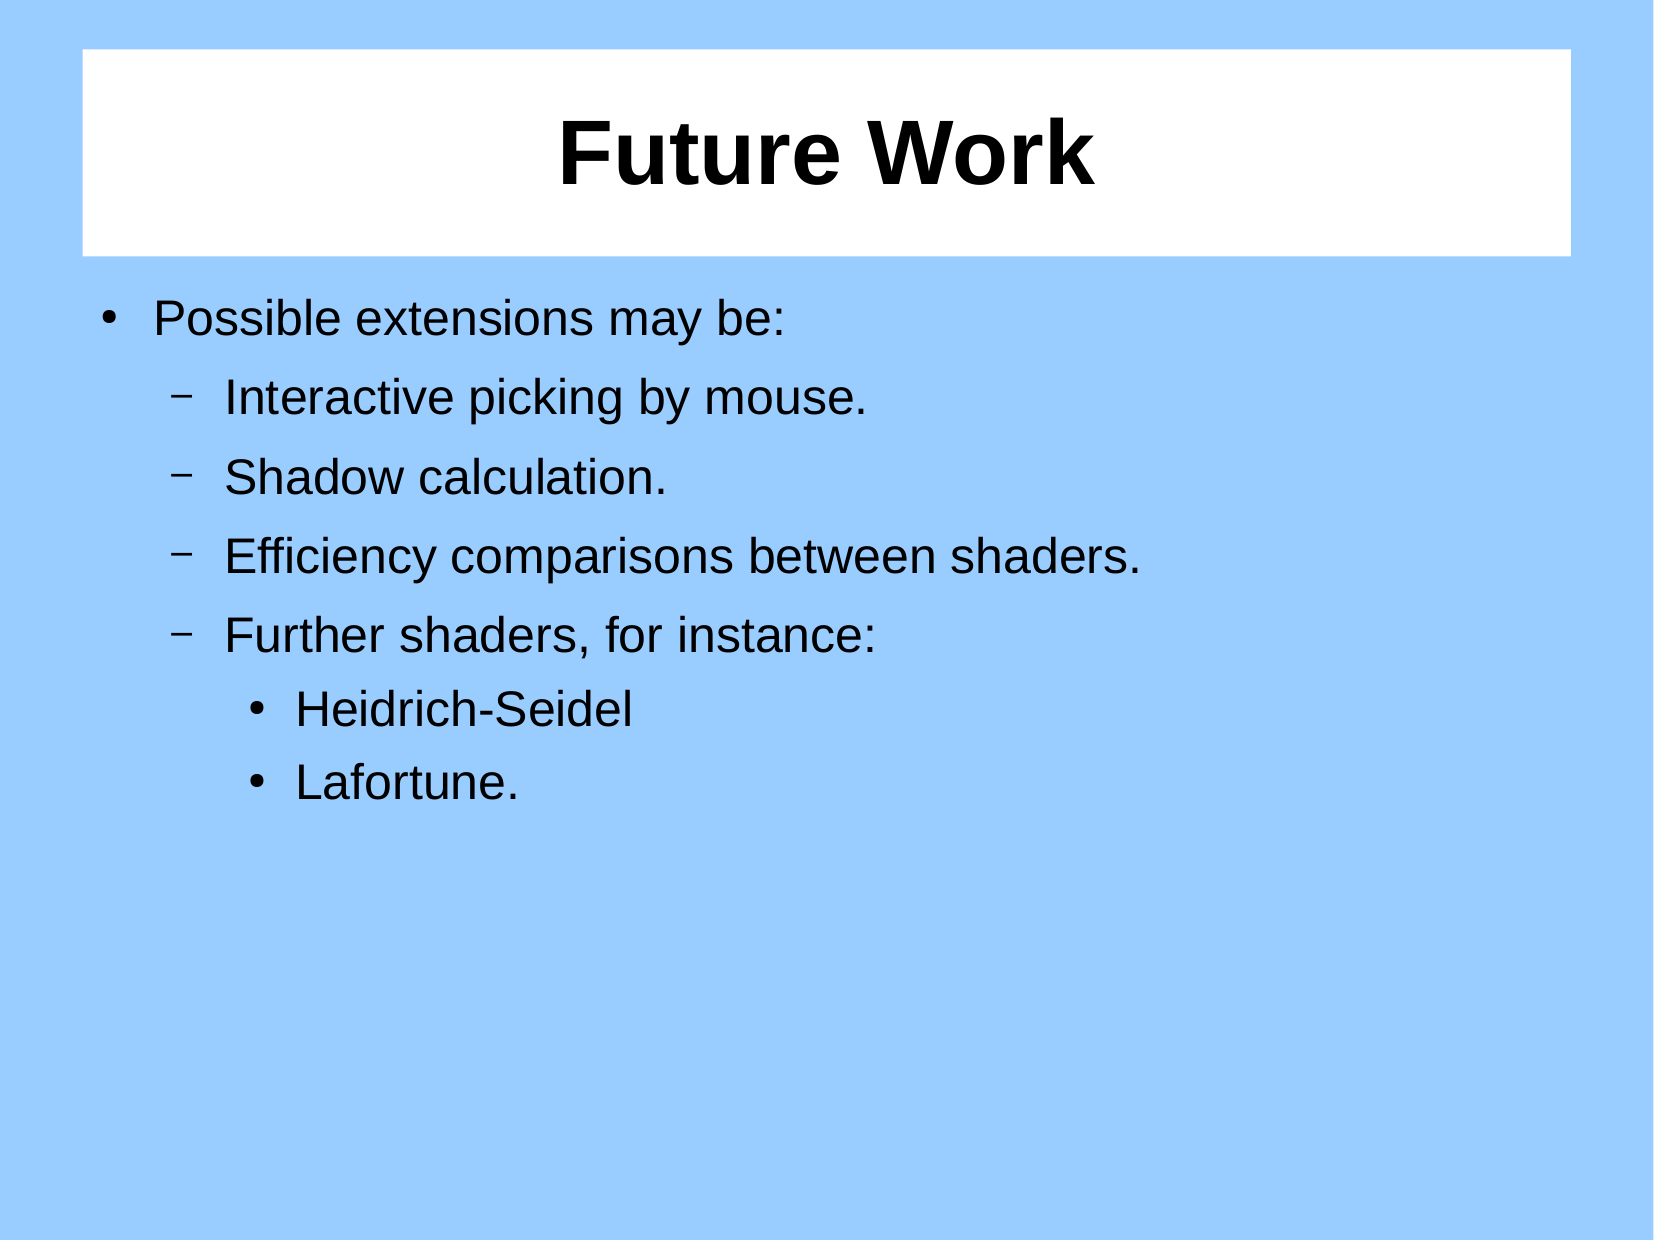

# Future Work
Possible extensions may be:
Interactive picking by mouse.
Shadow calculation.
Efficiency comparisons between shaders.
Further shaders, for instance:
Heidrich-Seidel
Lafortune.